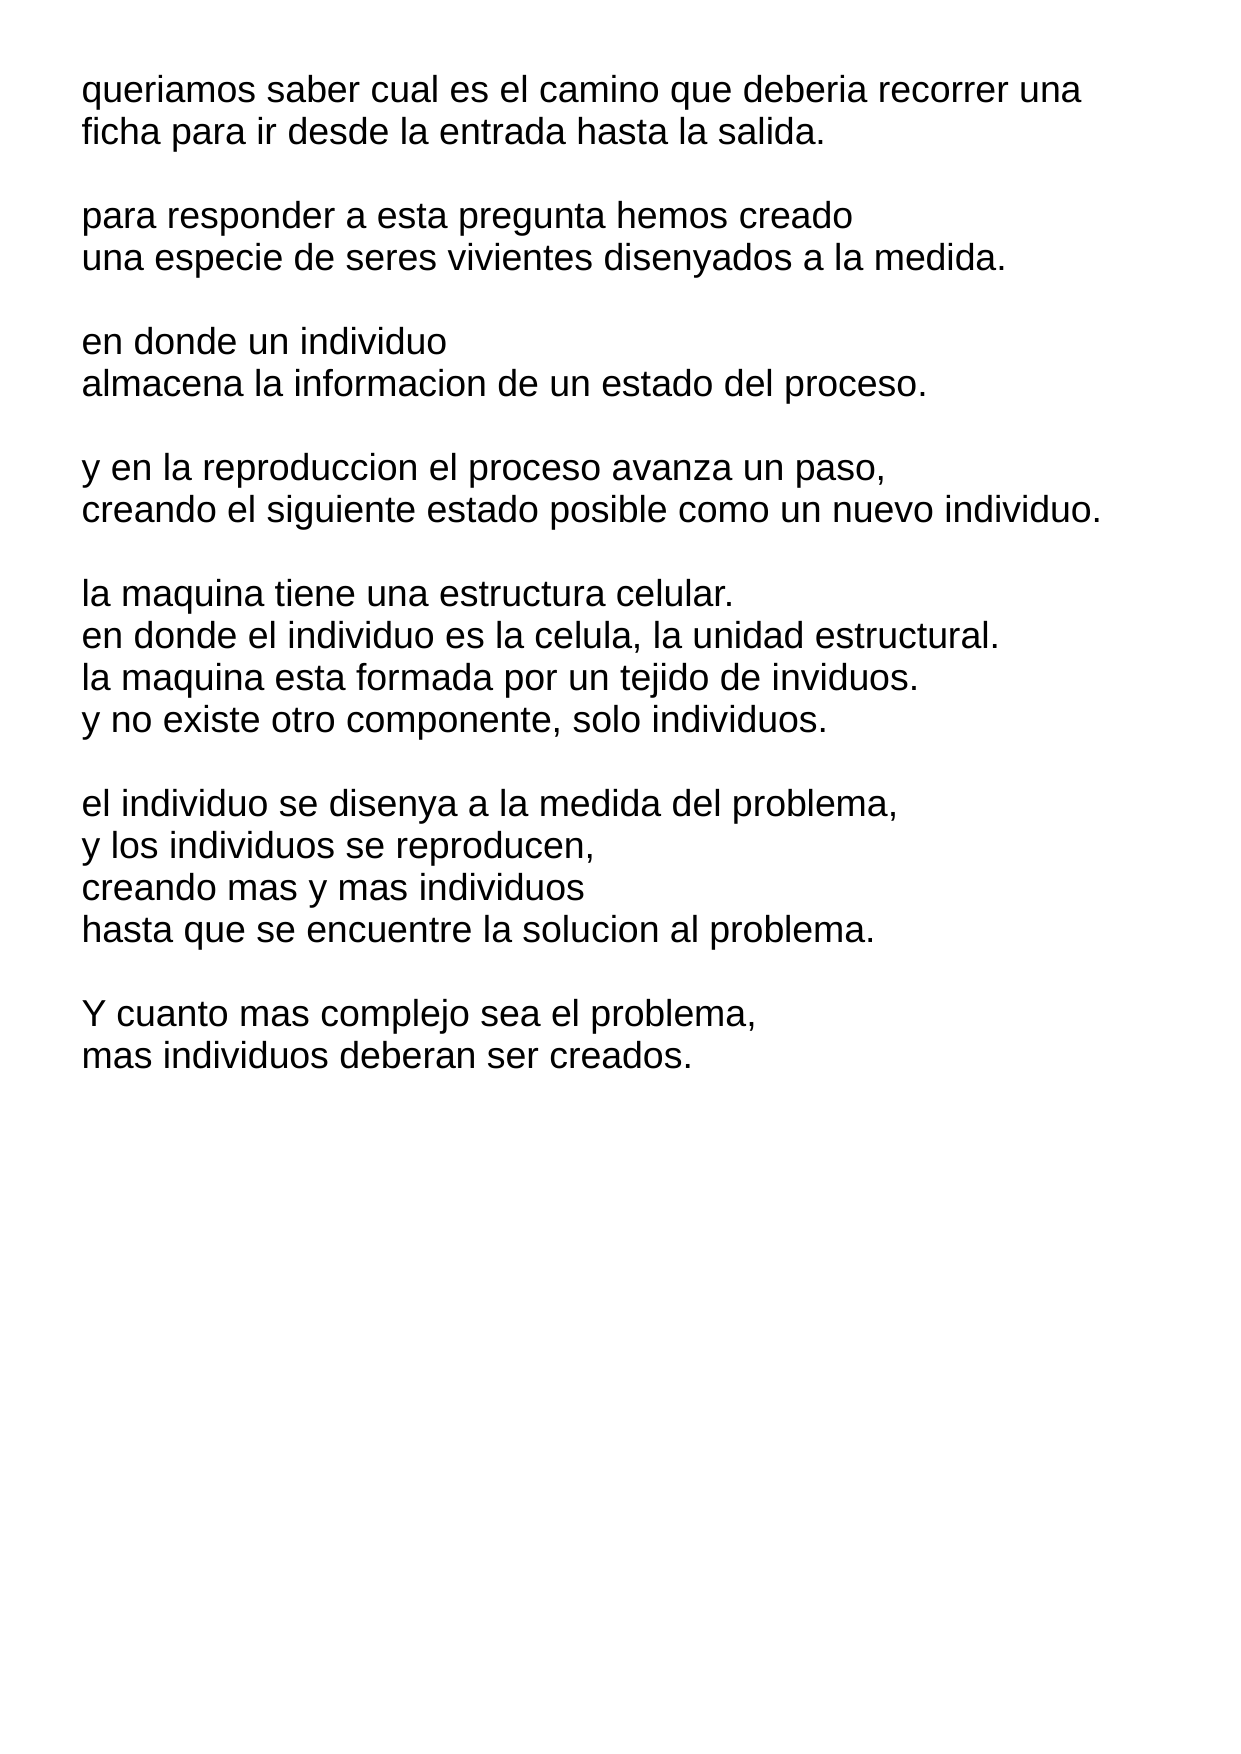

queriamos saber cual es el camino que deberia recorrer una ficha para ir desde la entrada hasta la salida.
para responder a esta pregunta hemos creado
una especie de seres vivientes disenyados a la medida.
en donde un individuo
almacena la informacion de un estado del proceso.
y en la reproduccion el proceso avanza un paso,
creando el siguiente estado posible como un nuevo individuo.
la maquina tiene una estructura celular.
en donde el individuo es la celula, la unidad estructural.
la maquina esta formada por un tejido de inviduos.
y no existe otro componente, solo individuos.
el individuo se disenya a la medida del problema,
y los individuos se reproducen,
creando mas y mas individuos
hasta que se encuentre la solucion al problema.
Y cuanto mas complejo sea el problema,
mas individuos deberan ser creados.